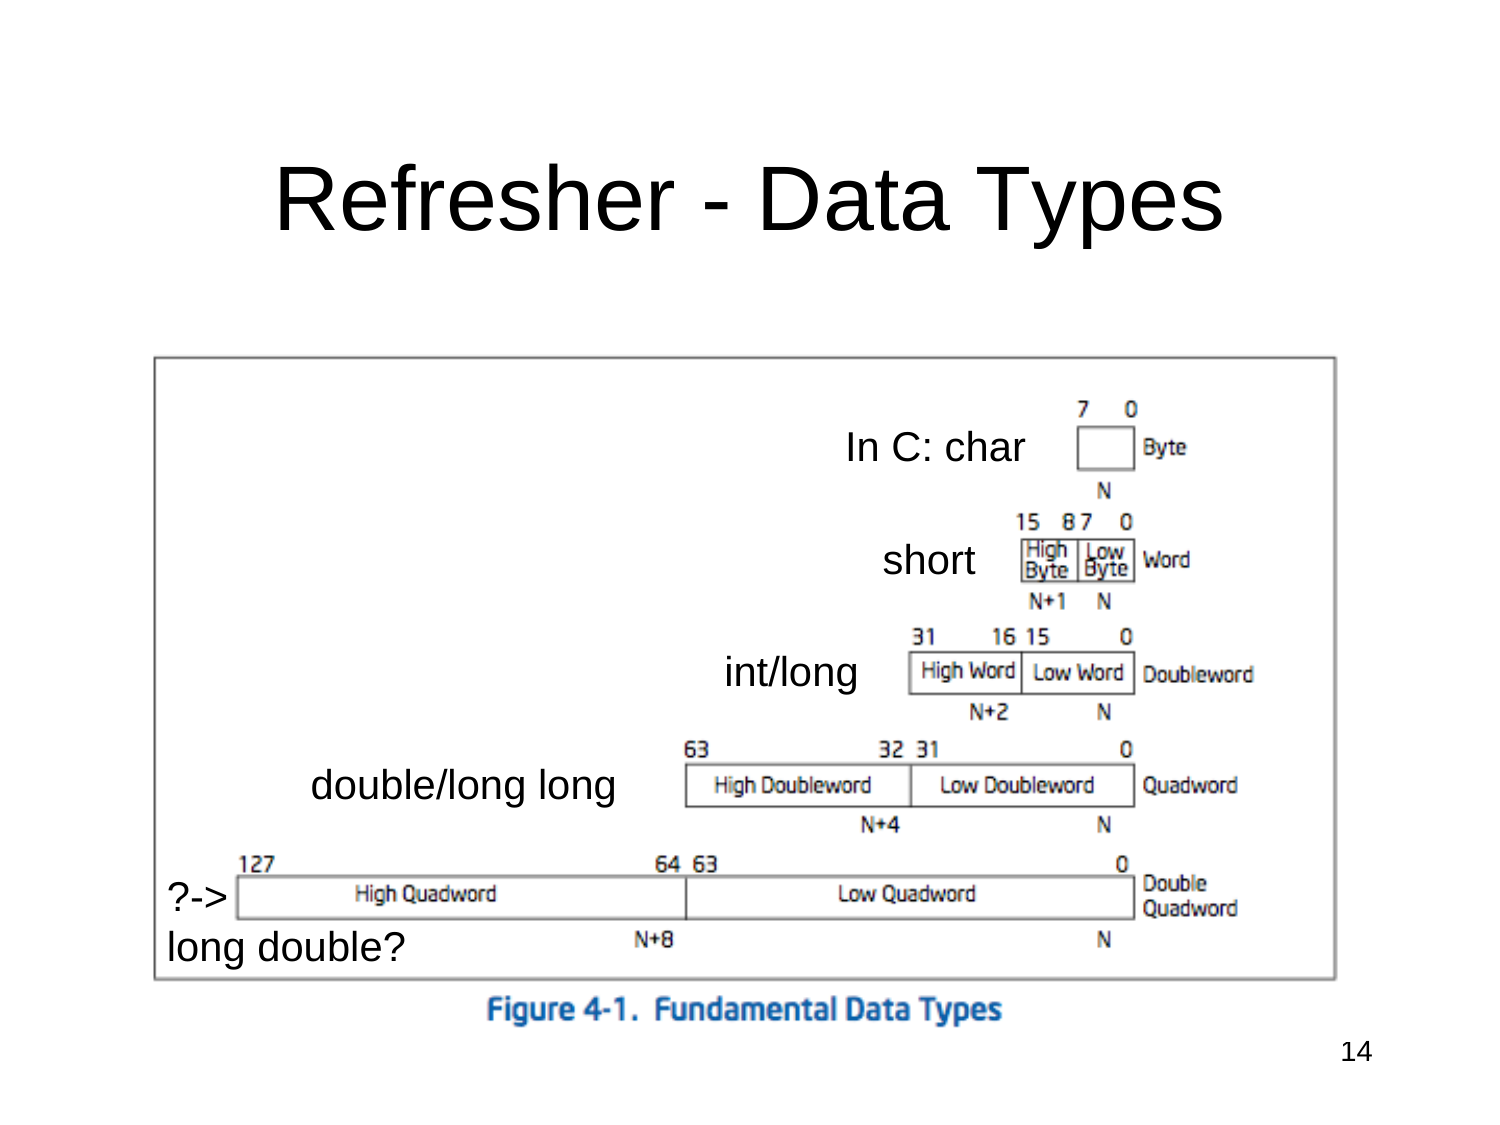

# Refresher - Data Types
In C: char
short
int/long
double/long long
?->
long double?